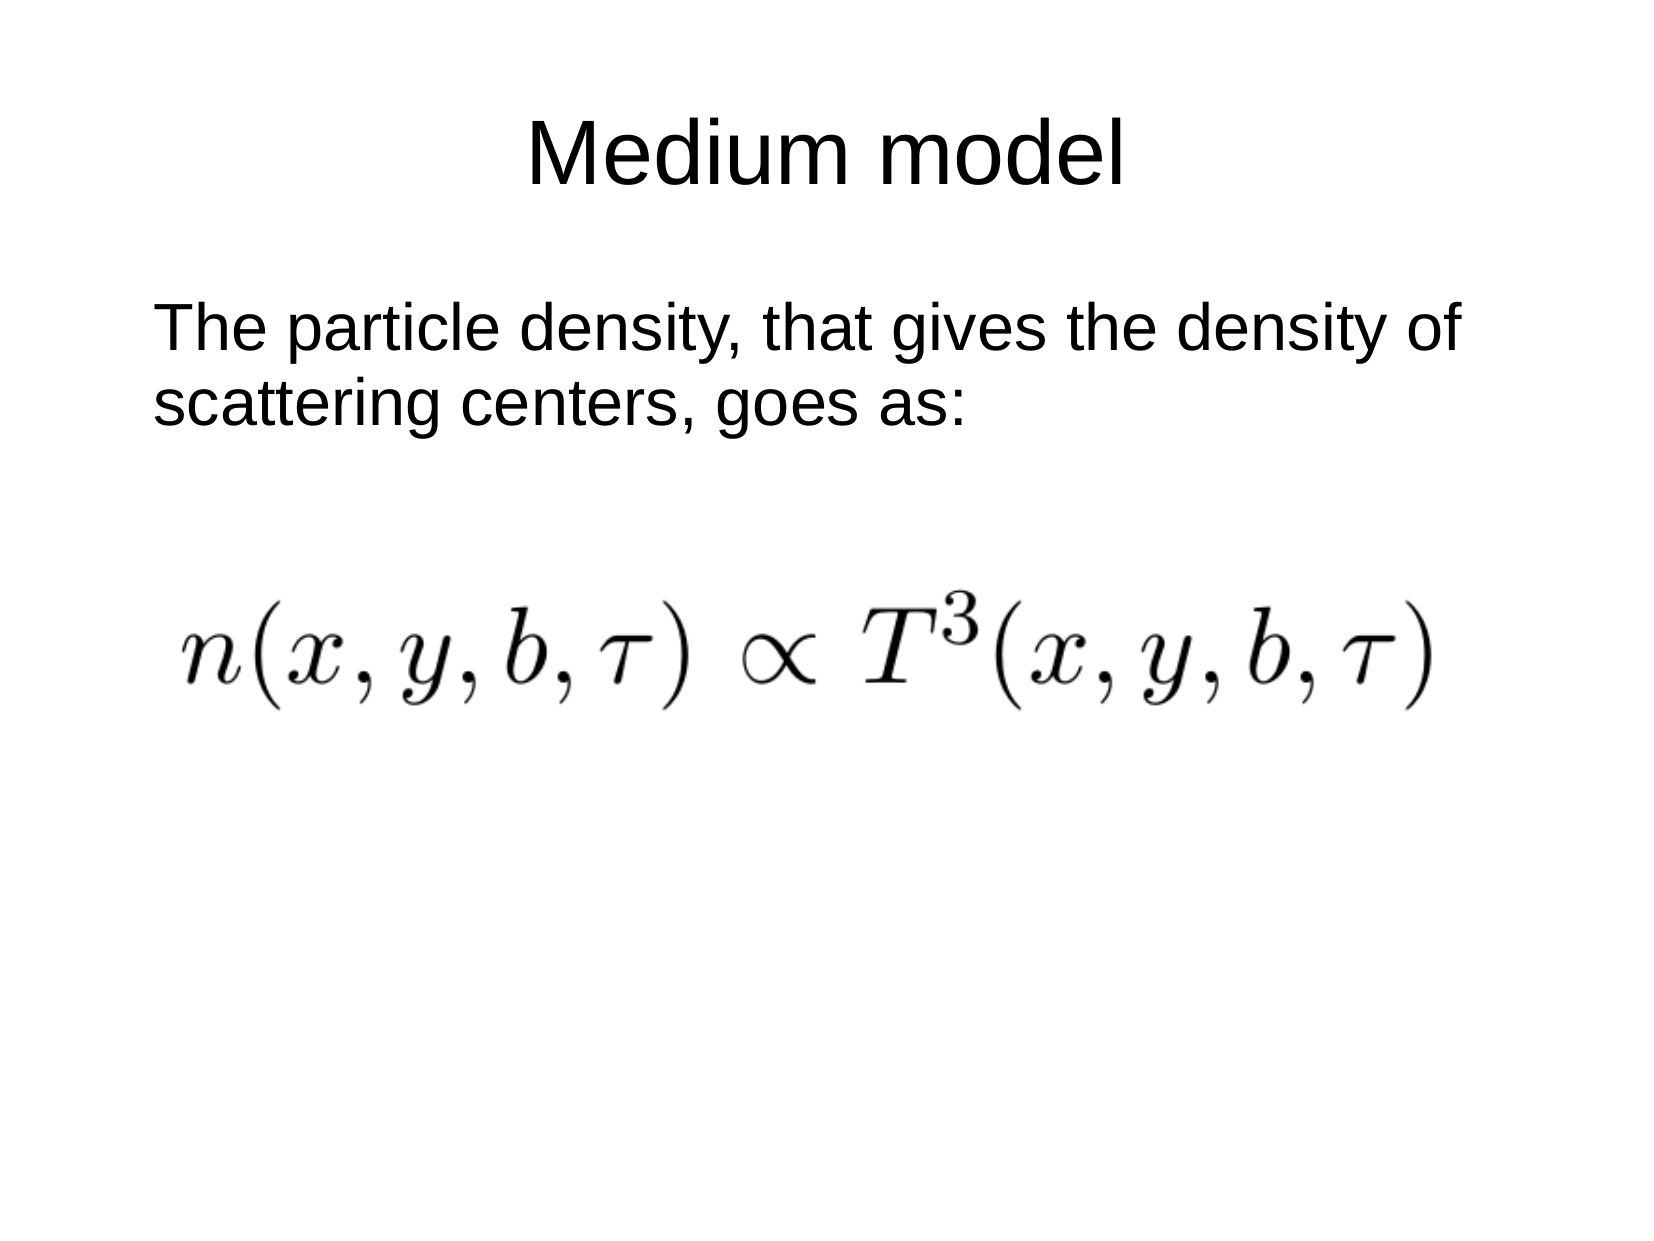

# Medium model
The particle density, that gives the density of scattering centers, goes as: